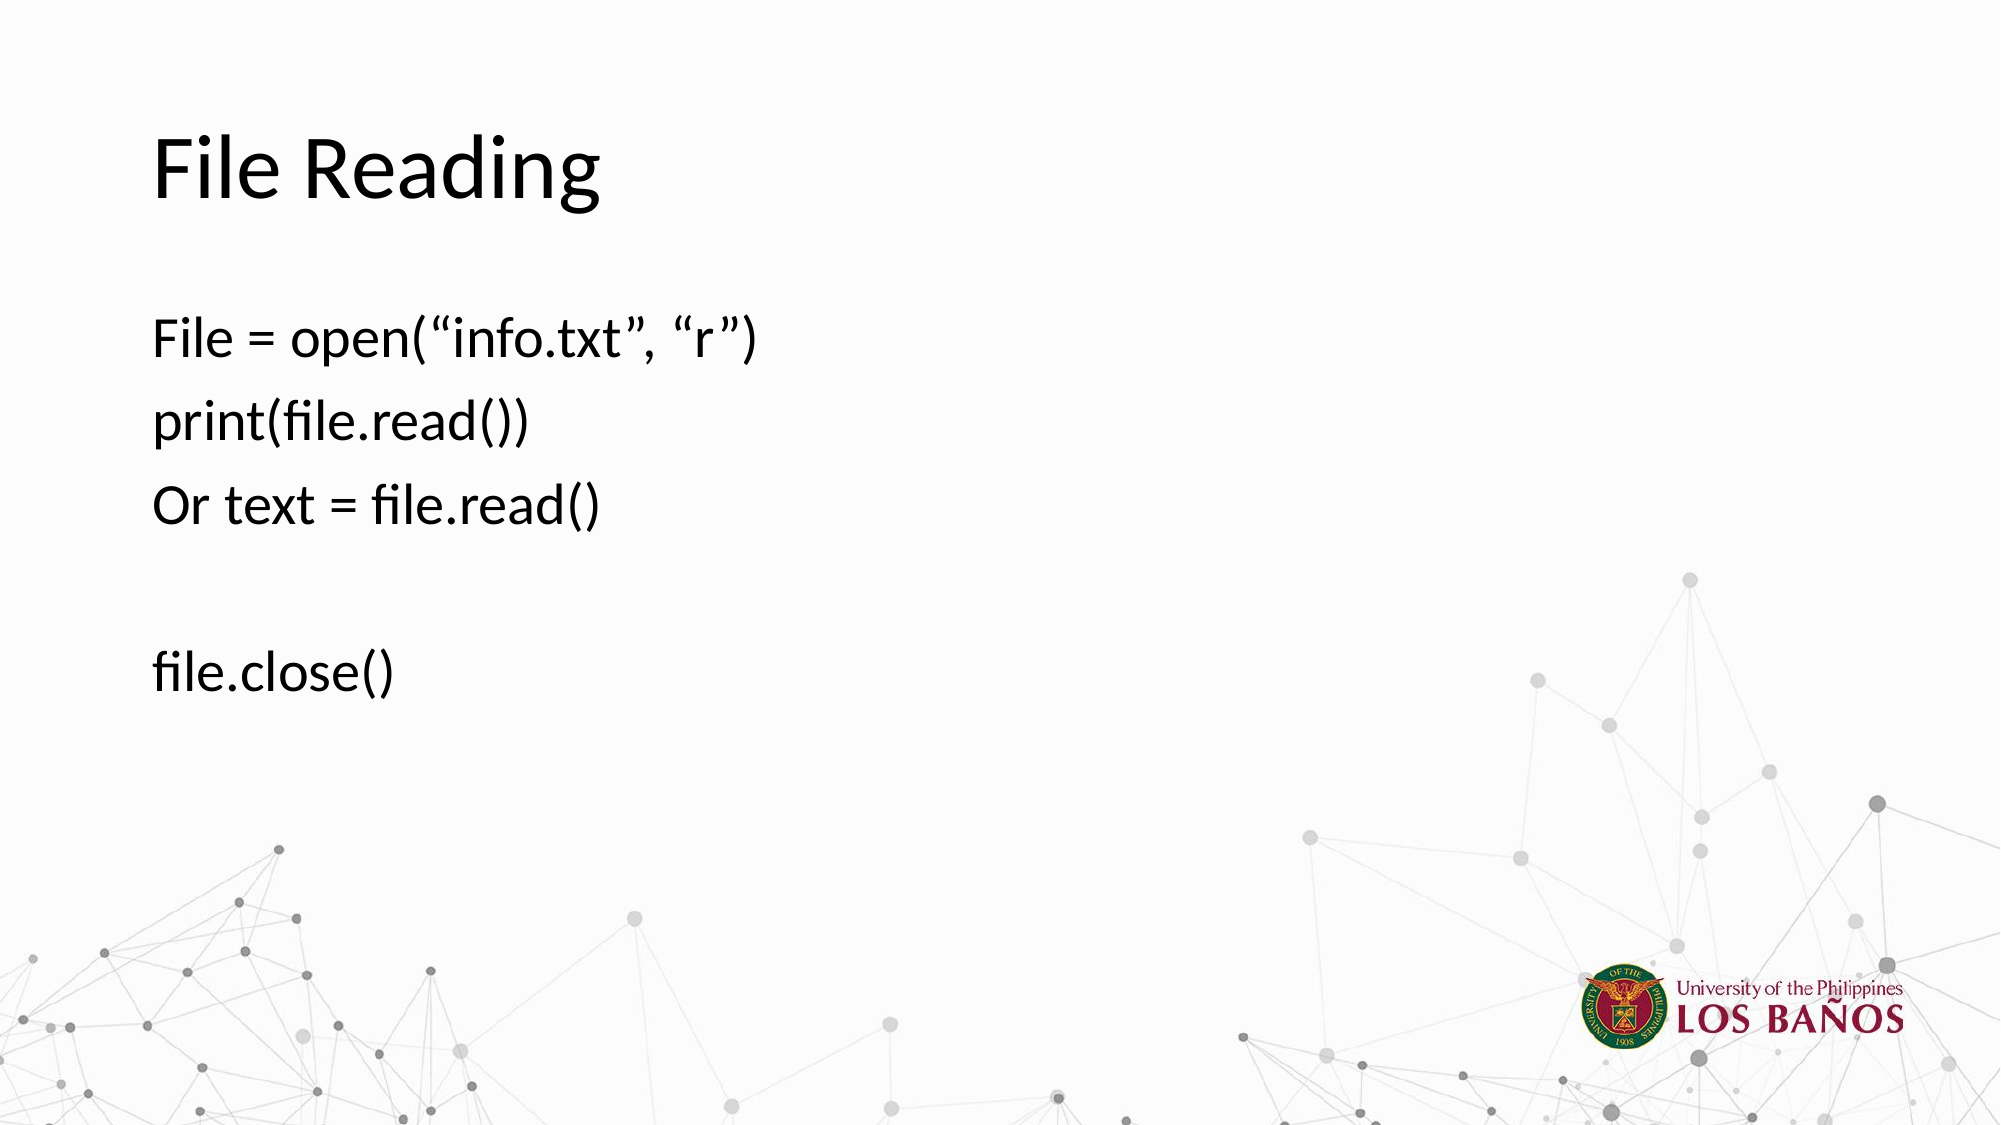

# File Reading
File = open(“info.txt”, “r”)
print(file.read())
Or text = file.read()
file.close()